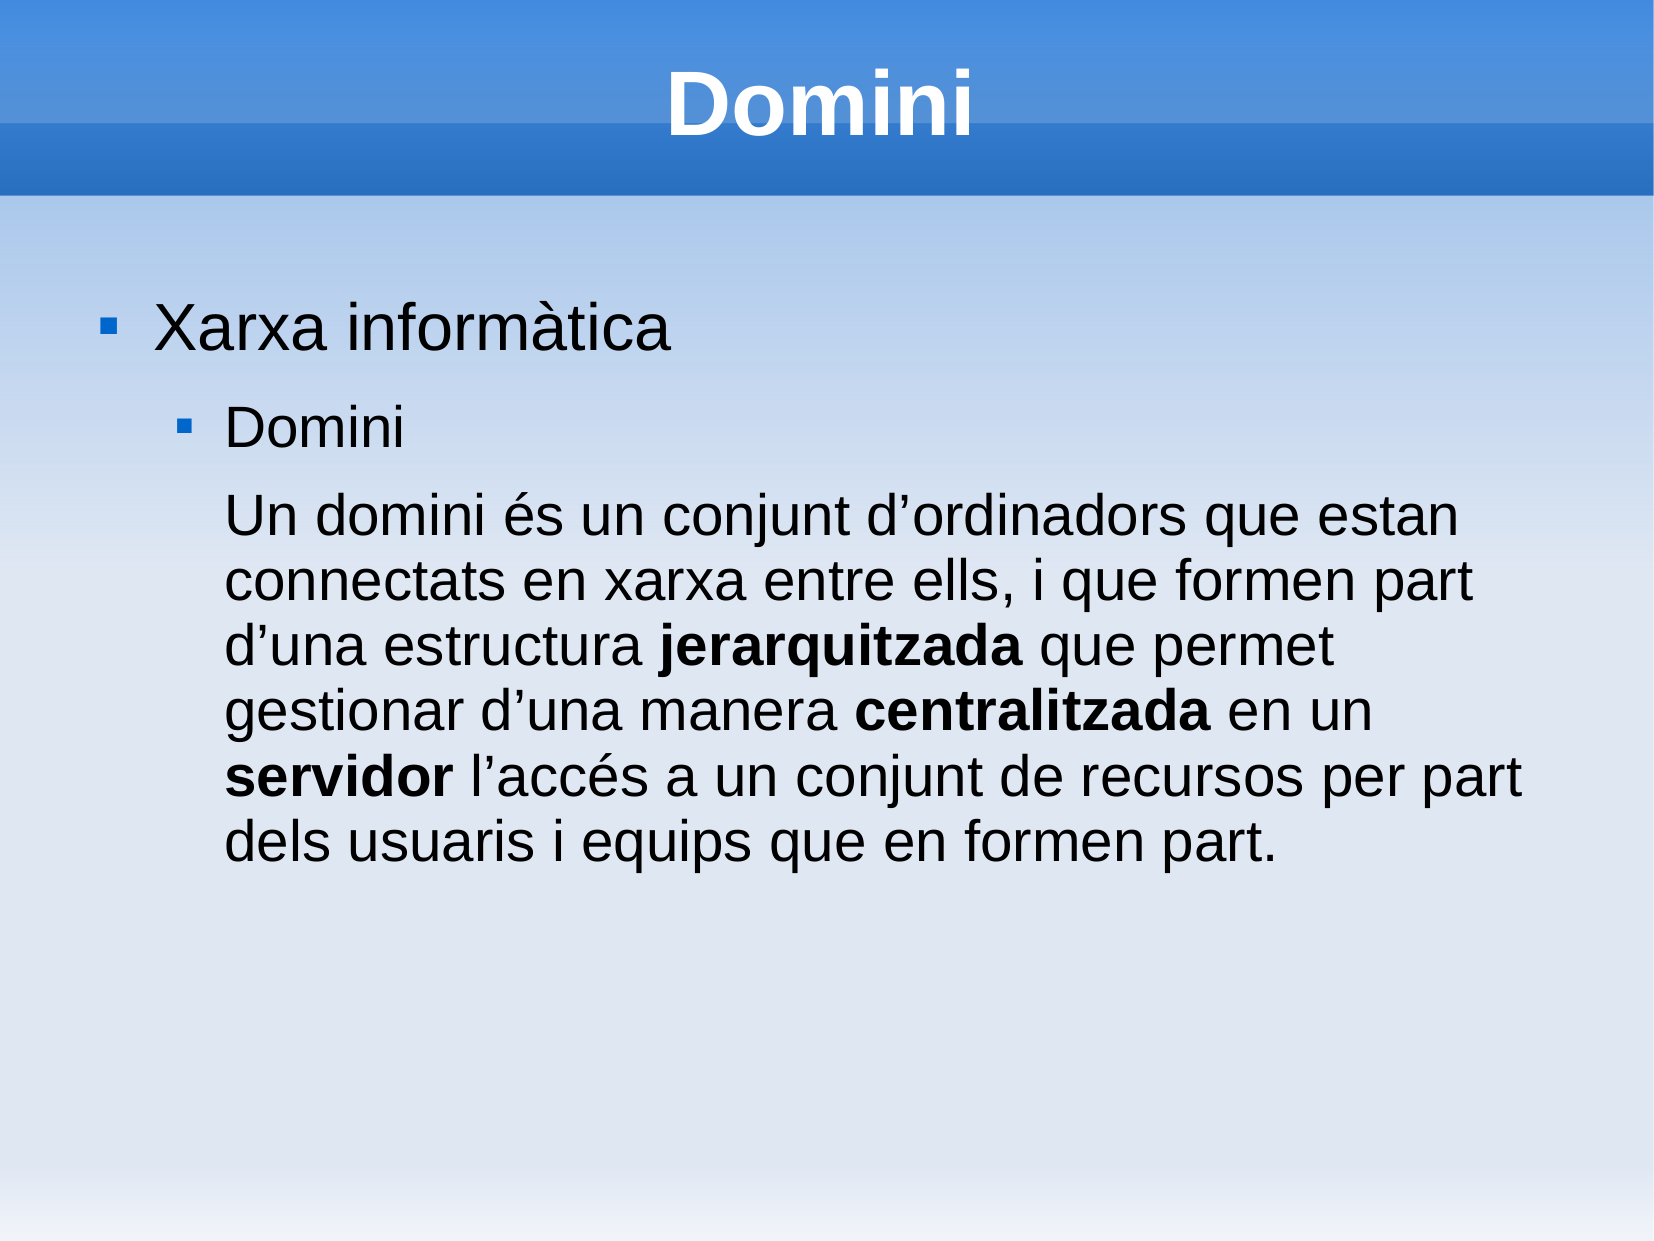

# Domini
Xarxa informàtica
Domini
Un domini és un conjunt d’ordinadors que estan connectats en xarxa entre ells, i que formen part d’una estructura jerarquitzada que permet gestionar d’una manera centralitzada en un servidor l’accés a un conjunt de recursos per part dels usuaris i equips que en formen part.